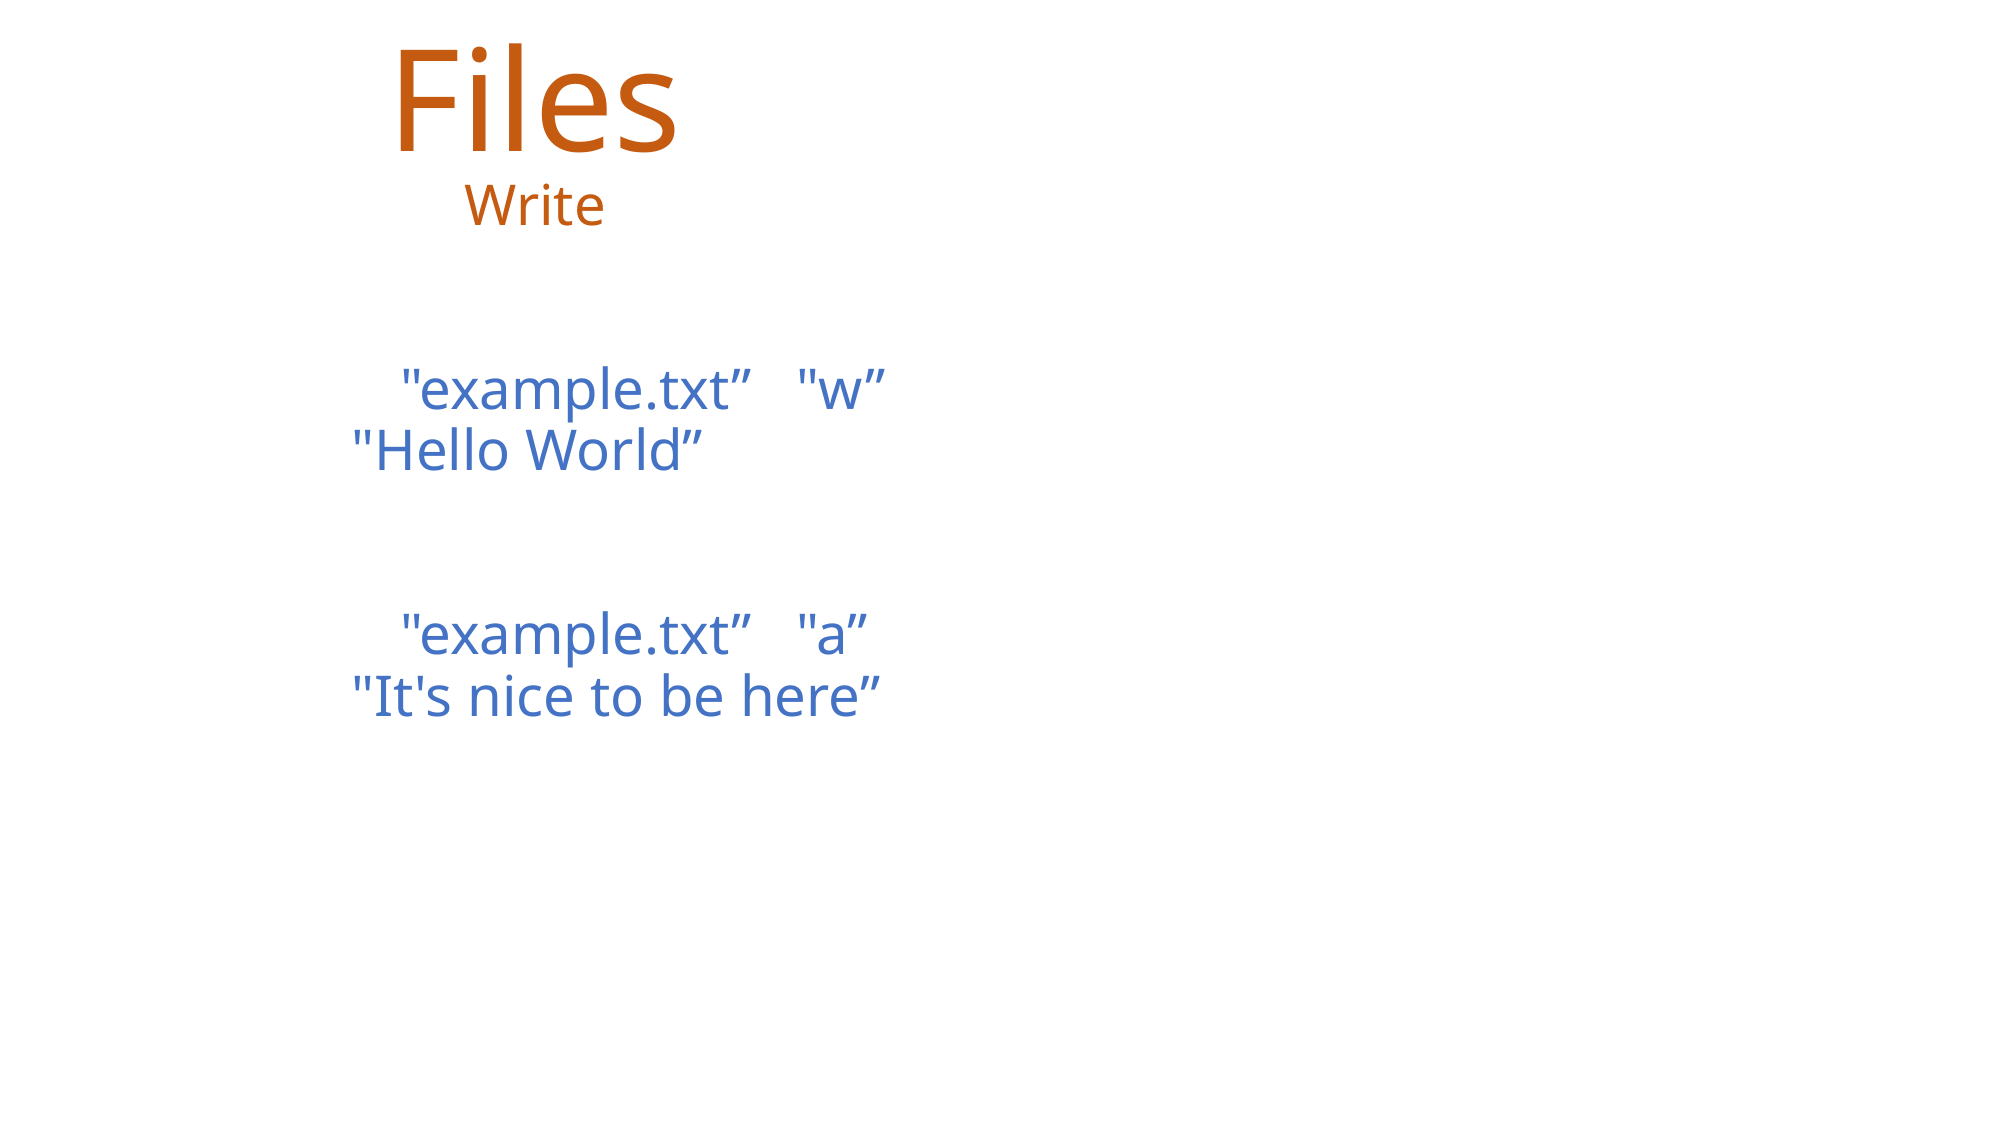

# Files
Write
f = open( "example.txt” , "w” )
f.write( "Hello World” )
f.close()
f = open( "example.txt” , "a” )
f.write( "It's nice to be here” )
f.close()